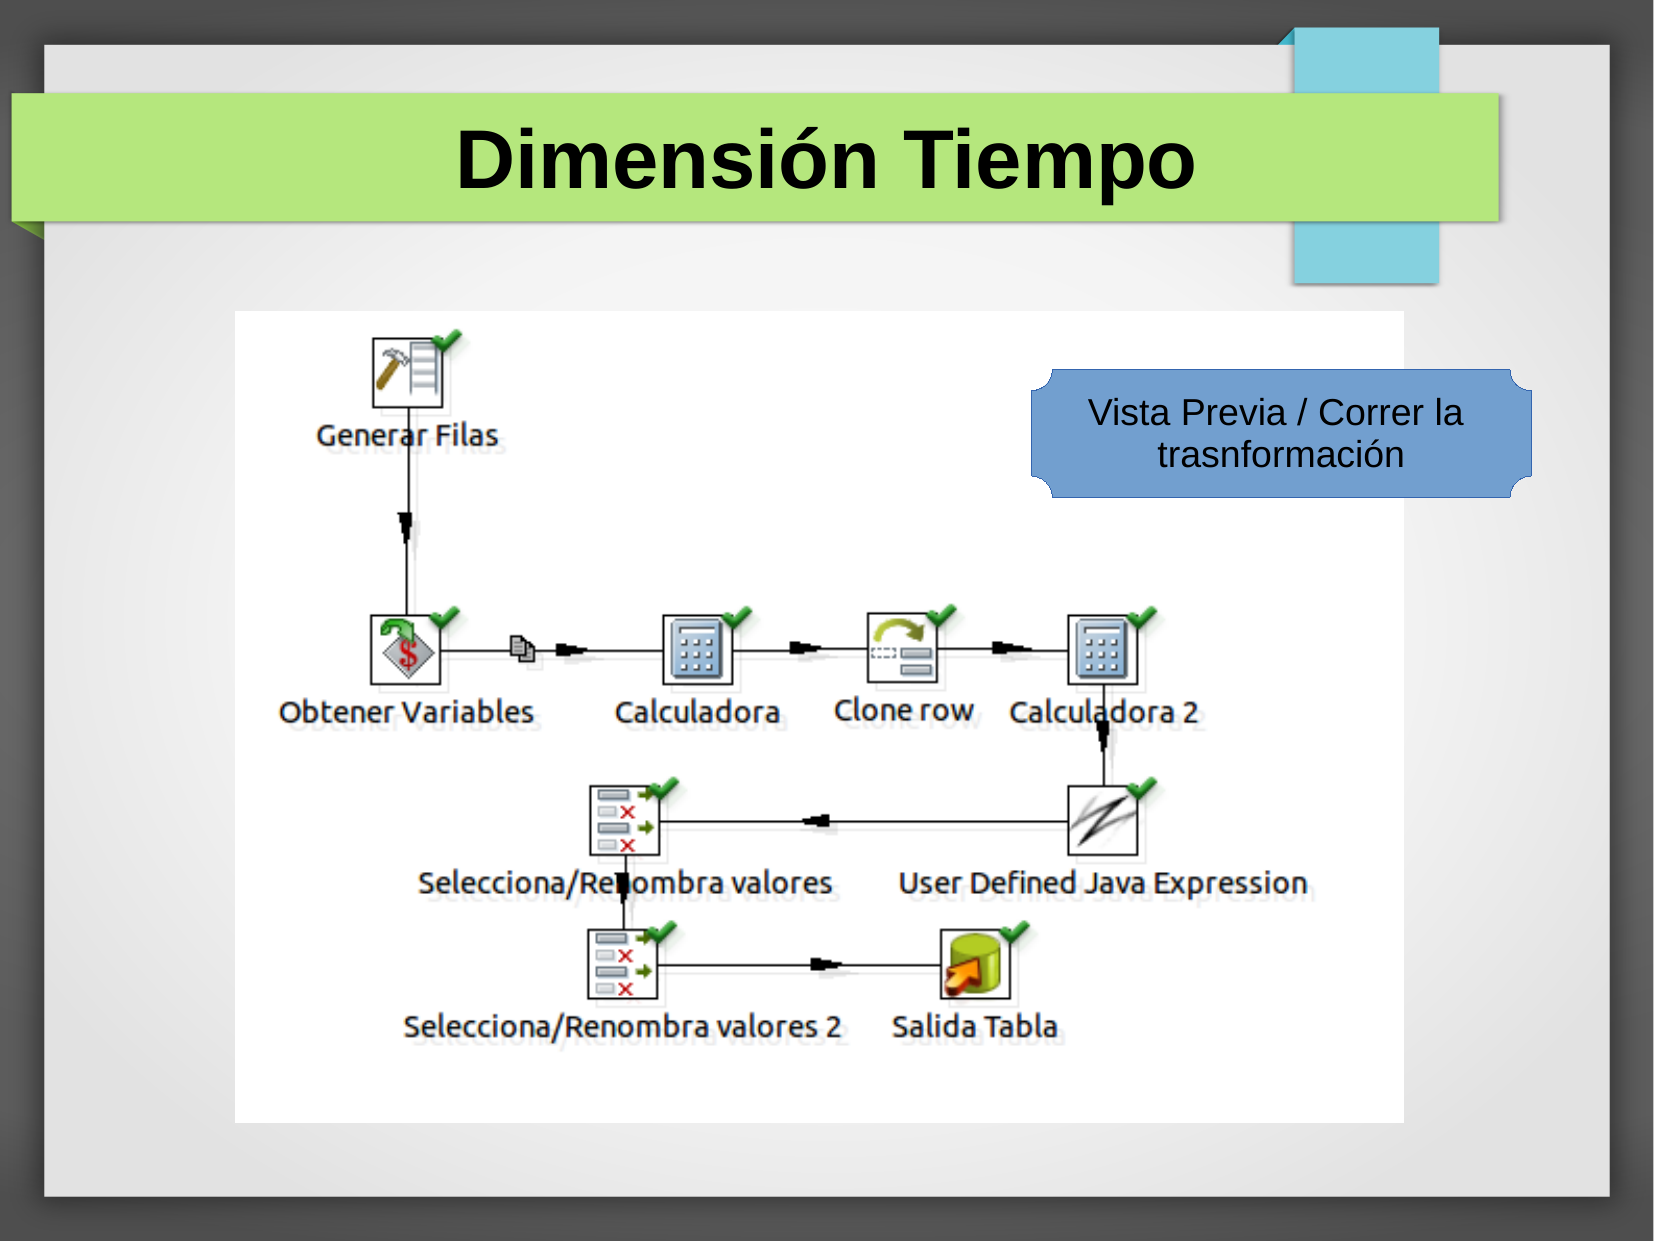

# Dimensión Tiempo
Vista Previa / Correr la
trasnformación